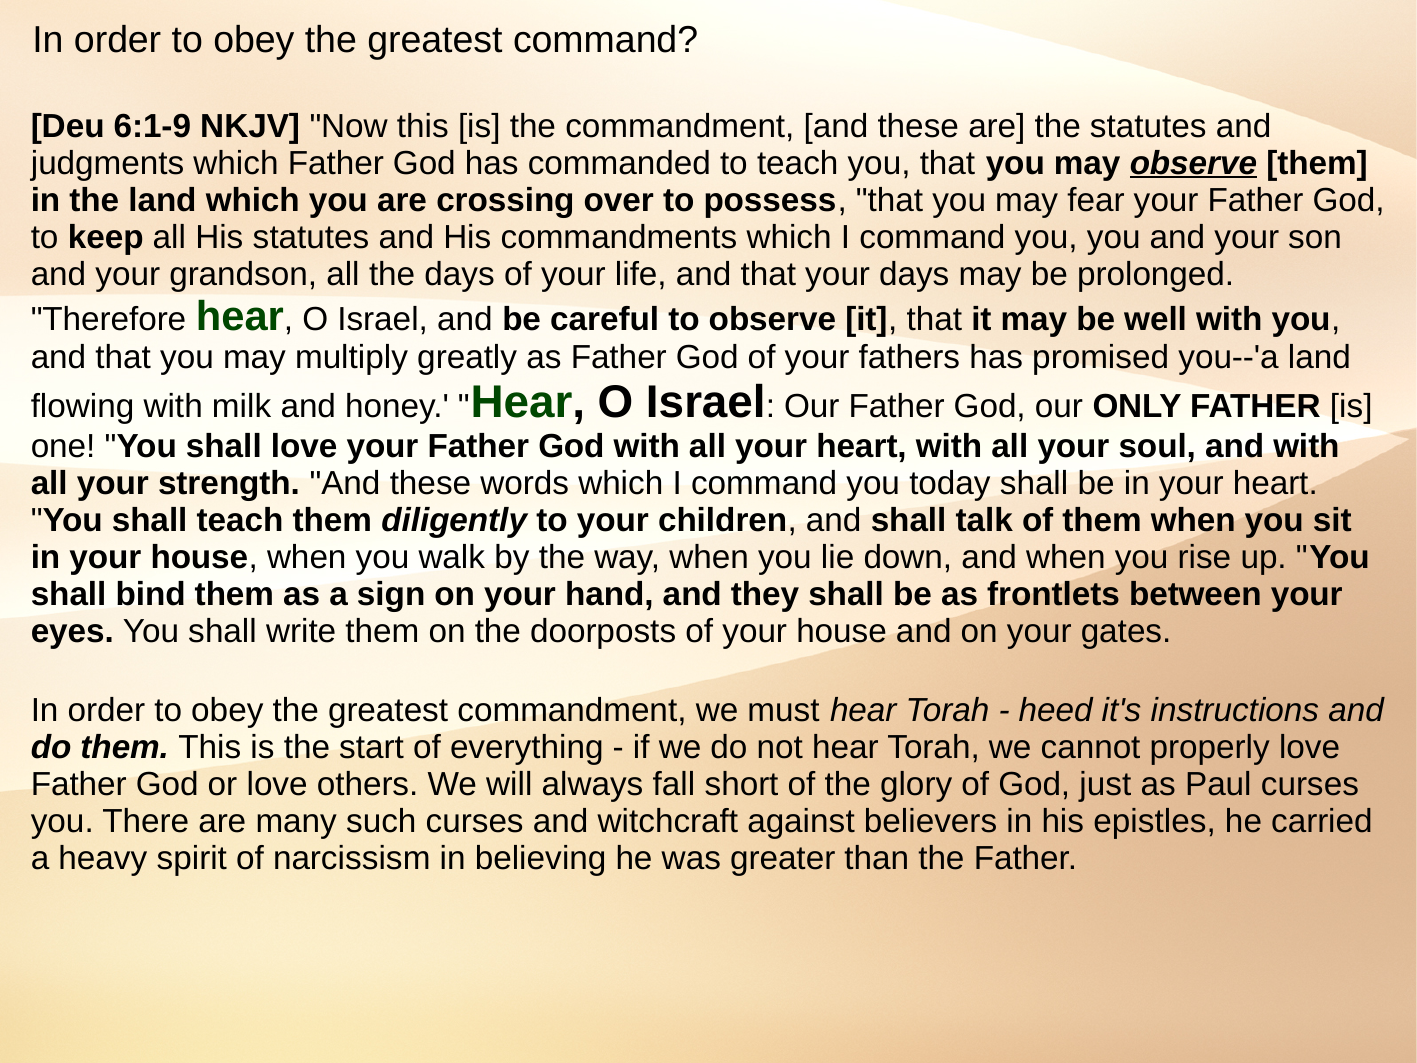

In order to obey the greatest command?
[Deu 6:1-9 NKJV] "Now this [is] the commandment, [and these are] the statutes and judgments which Father God has commanded to teach you, that you may observe [them] in the land which you are crossing over to possess, "that you may fear your Father God, to keep all His statutes and His commandments which I command you, you and your son and your grandson, all the days of your life, and that your days may be prolonged. "Therefore hear, O Israel, and be careful to observe [it], that it may be well with you, and that you may multiply greatly as Father God of your fathers has promised you--'a land flowing with milk and honey.' "Hear, O Israel: Our Father God, our ONLY FATHER [is] one! "You shall love your Father God with all your heart, with all your soul, and with all your strength. "And these words which I command you today shall be in your heart. "You shall teach them diligently to your children, and shall talk of them when you sit in your house, when you walk by the way, when you lie down, and when you rise up. "You shall bind them as a sign on your hand, and they shall be as frontlets between your eyes. You shall write them on the doorposts of your house and on your gates.
In order to obey the greatest commandment, we must hear Torah - heed it's instructions and do them. This is the start of everything - if we do not hear Torah, we cannot properly love Father God or love others. We will always fall short of the glory of God, just as Paul curses you. There are many such curses and witchcraft against believers in his epistles, he carried a heavy spirit of narcissism in believing he was greater than the Father.